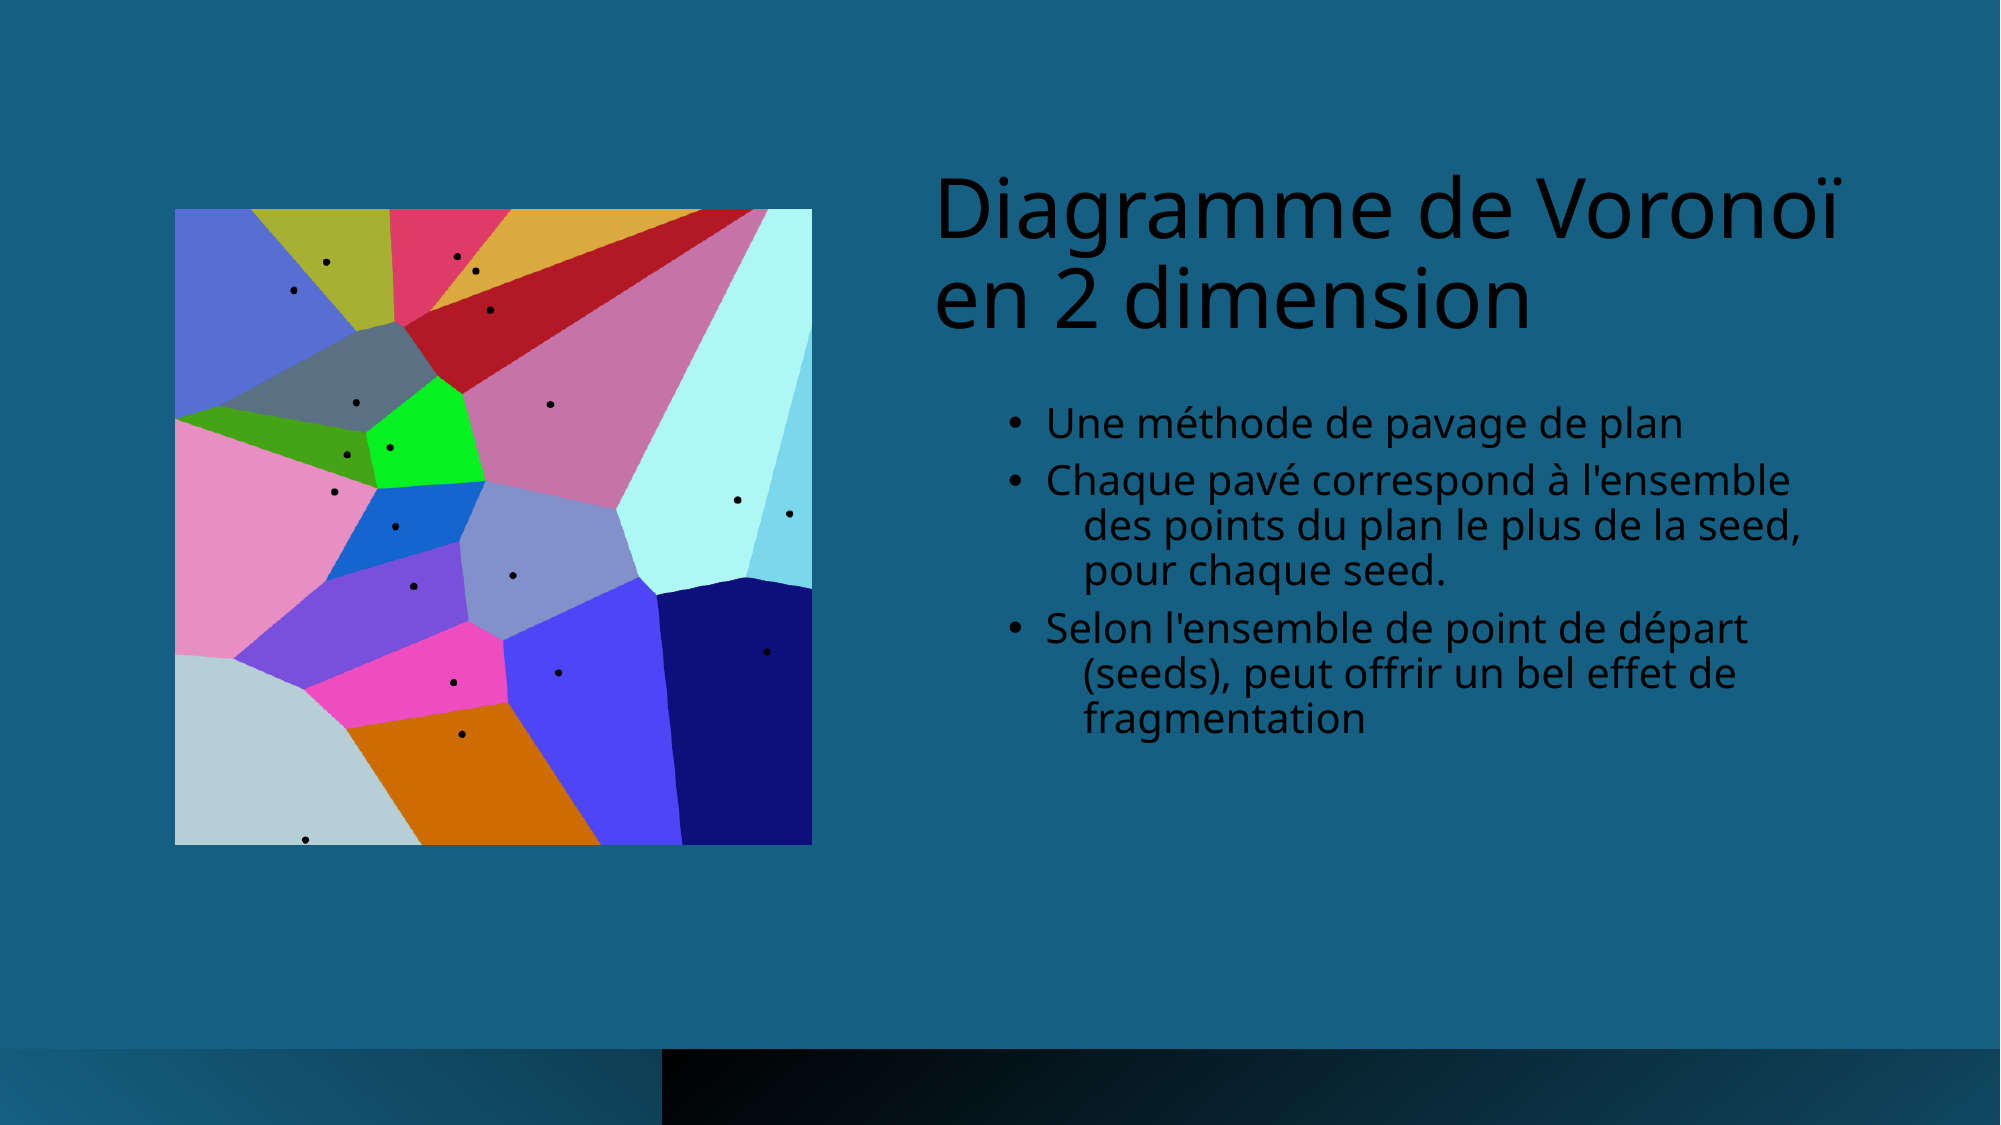

# Diagramme de Voronoï en 2 dimension
Une méthode de pavage de plan
Chaque pavé correspond à l'ensemble des points du plan le plus de la seed, pour chaque seed.
Selon l'ensemble de point de départ (seeds), peut offrir un bel effet de fragmentation